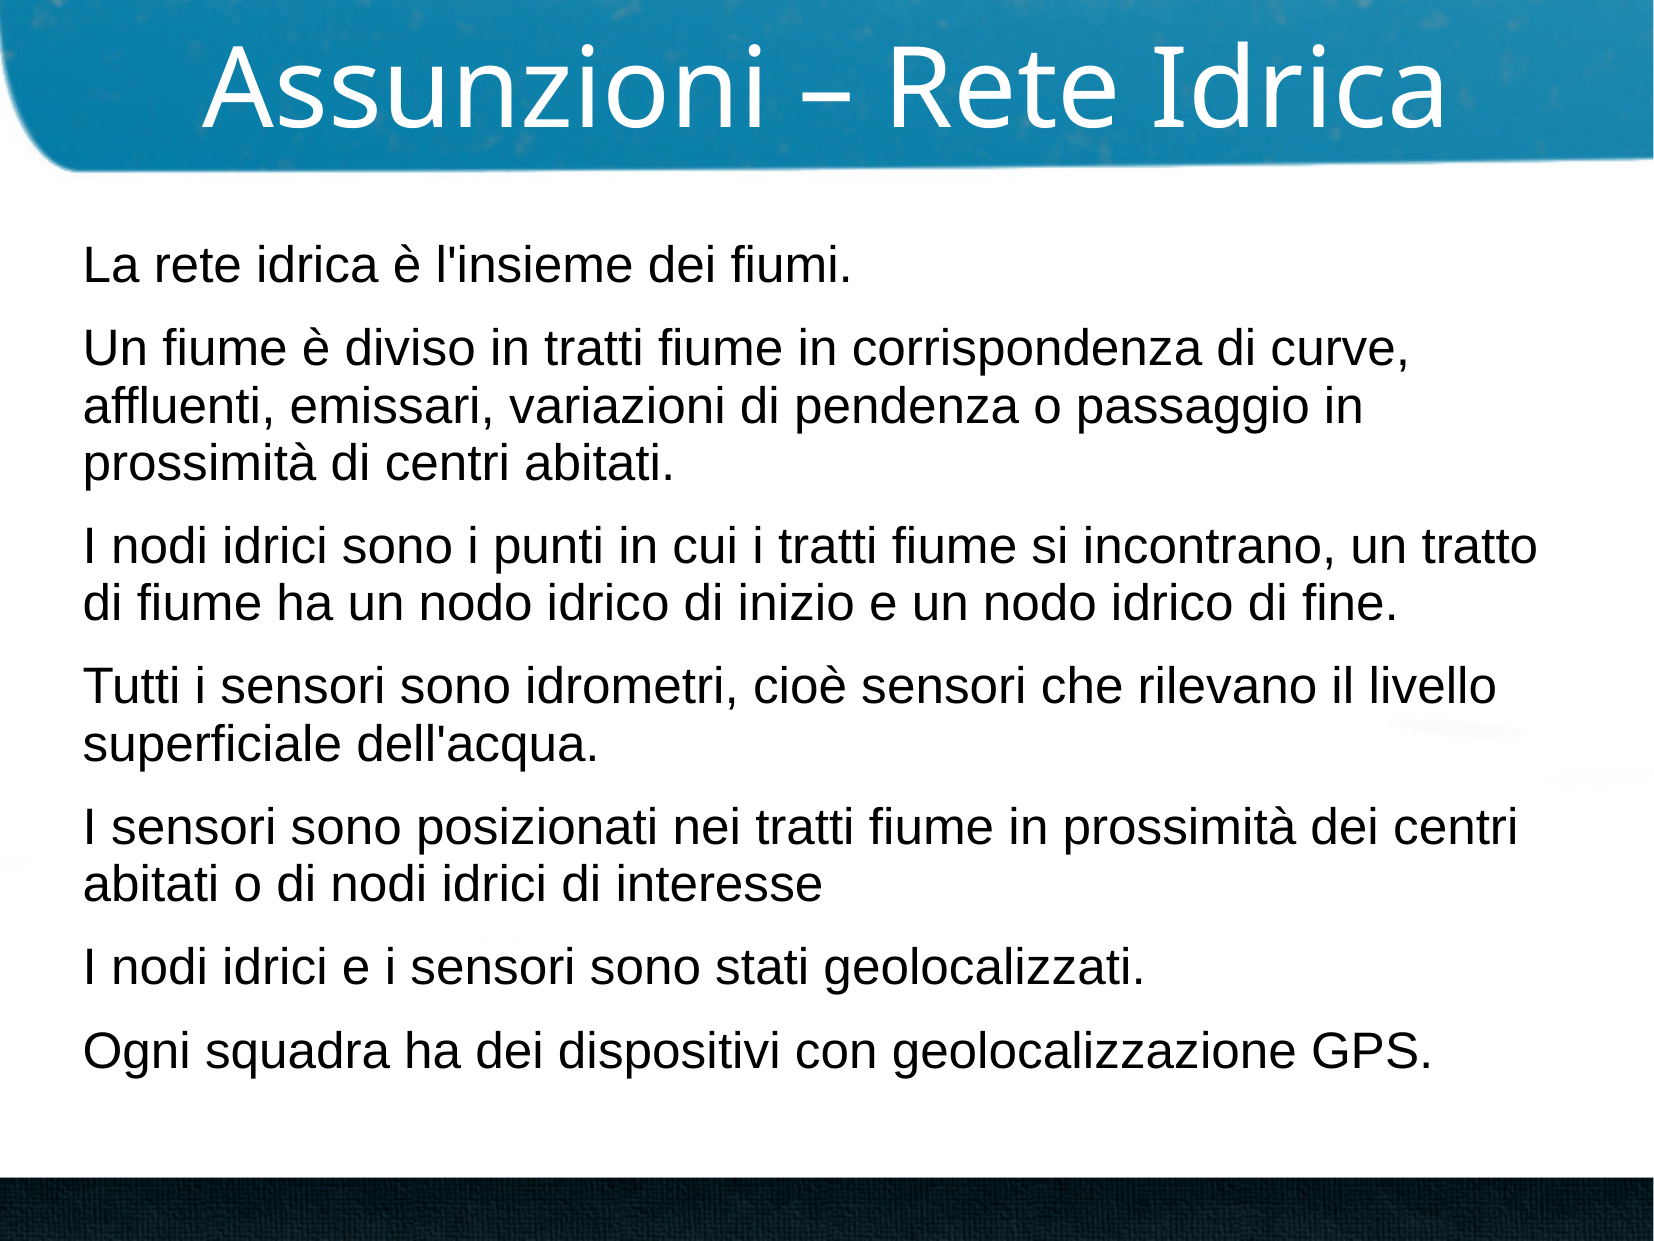

# Assunzioni – Rete Idrica
La rete idrica è l'insieme dei fiumi.
Un fiume è diviso in tratti fiume in corrispondenza di curve, affluenti, emissari, variazioni di pendenza o passaggio in prossimità di centri abitati.
I nodi idrici sono i punti in cui i tratti fiume si incontrano, un tratto di fiume ha un nodo idrico di inizio e un nodo idrico di fine.
Tutti i sensori sono idrometri, cioè sensori che rilevano il livello superficiale dell'acqua.
I sensori sono posizionati nei tratti fiume in prossimità dei centri abitati o di nodi idrici di interesse
I nodi idrici e i sensori sono stati geolocalizzati.
Ogni squadra ha dei dispositivi con geolocalizzazione GPS.